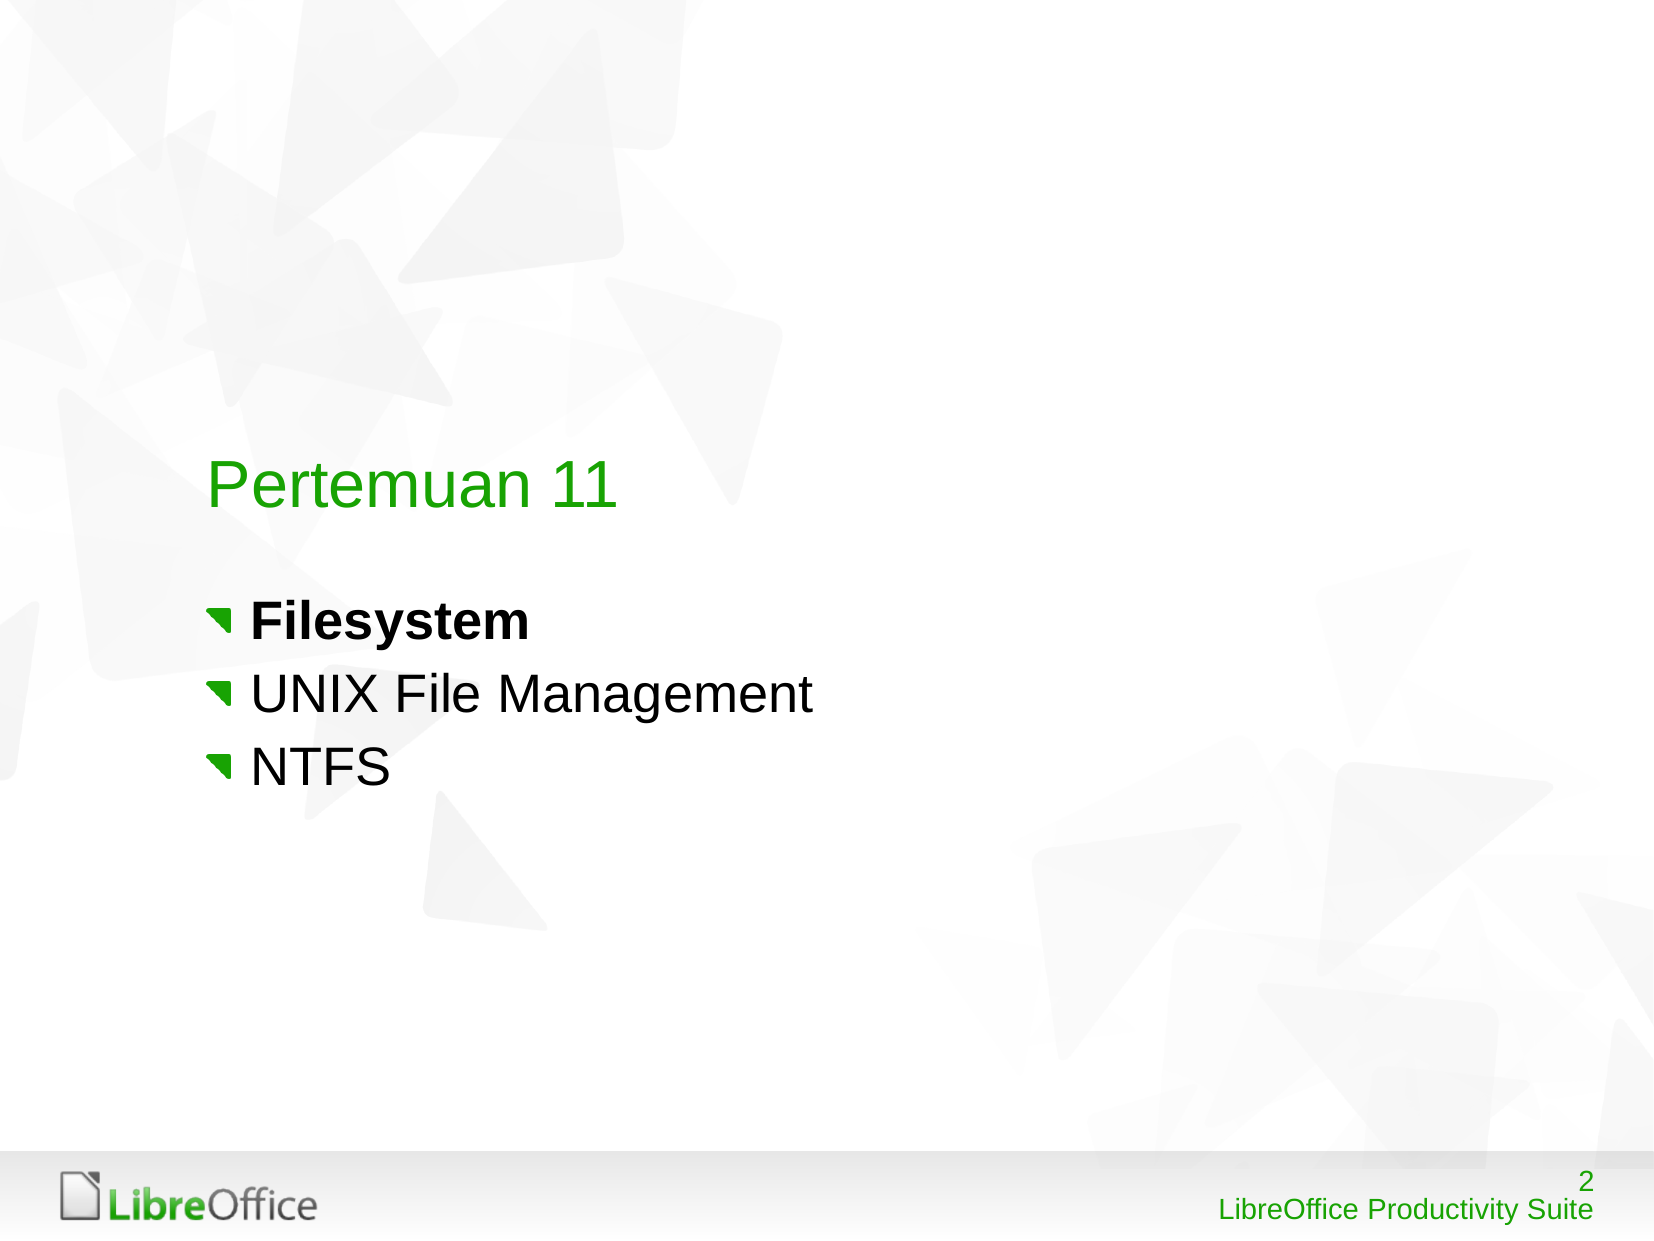

# Pertemuan 11
Filesystem
UNIX File Management
NTFS
2
LibreOffice Productivity Suite